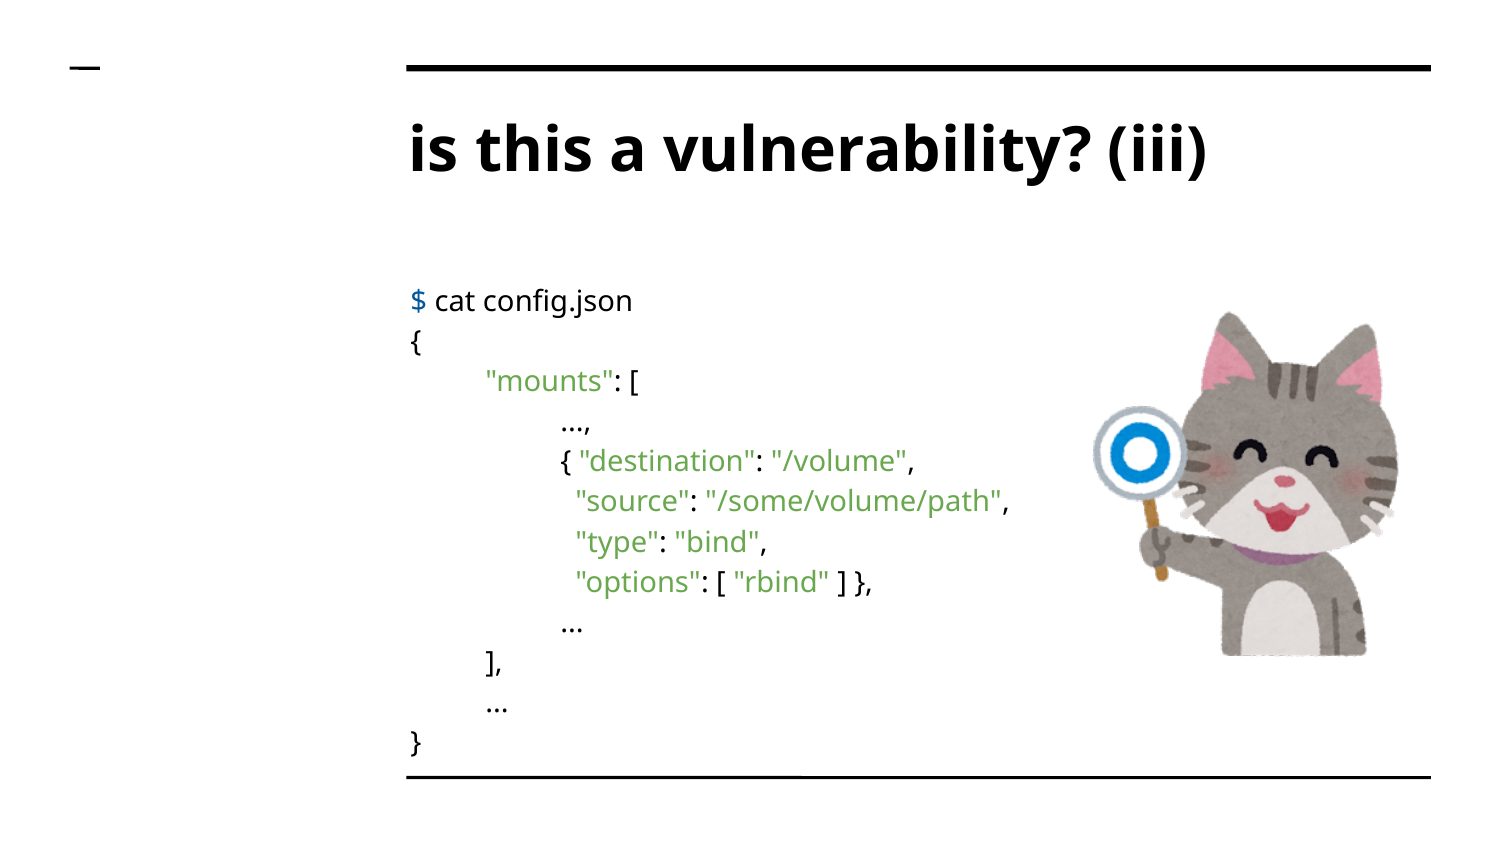

is this a vulnerability? (iii)
# $ cat config.json { "mounts": [ ..., { "destination": "/volume", "source": "/some/volume/path", "type": "bind", "options": [ "rbind" ] }, ... ], ... }